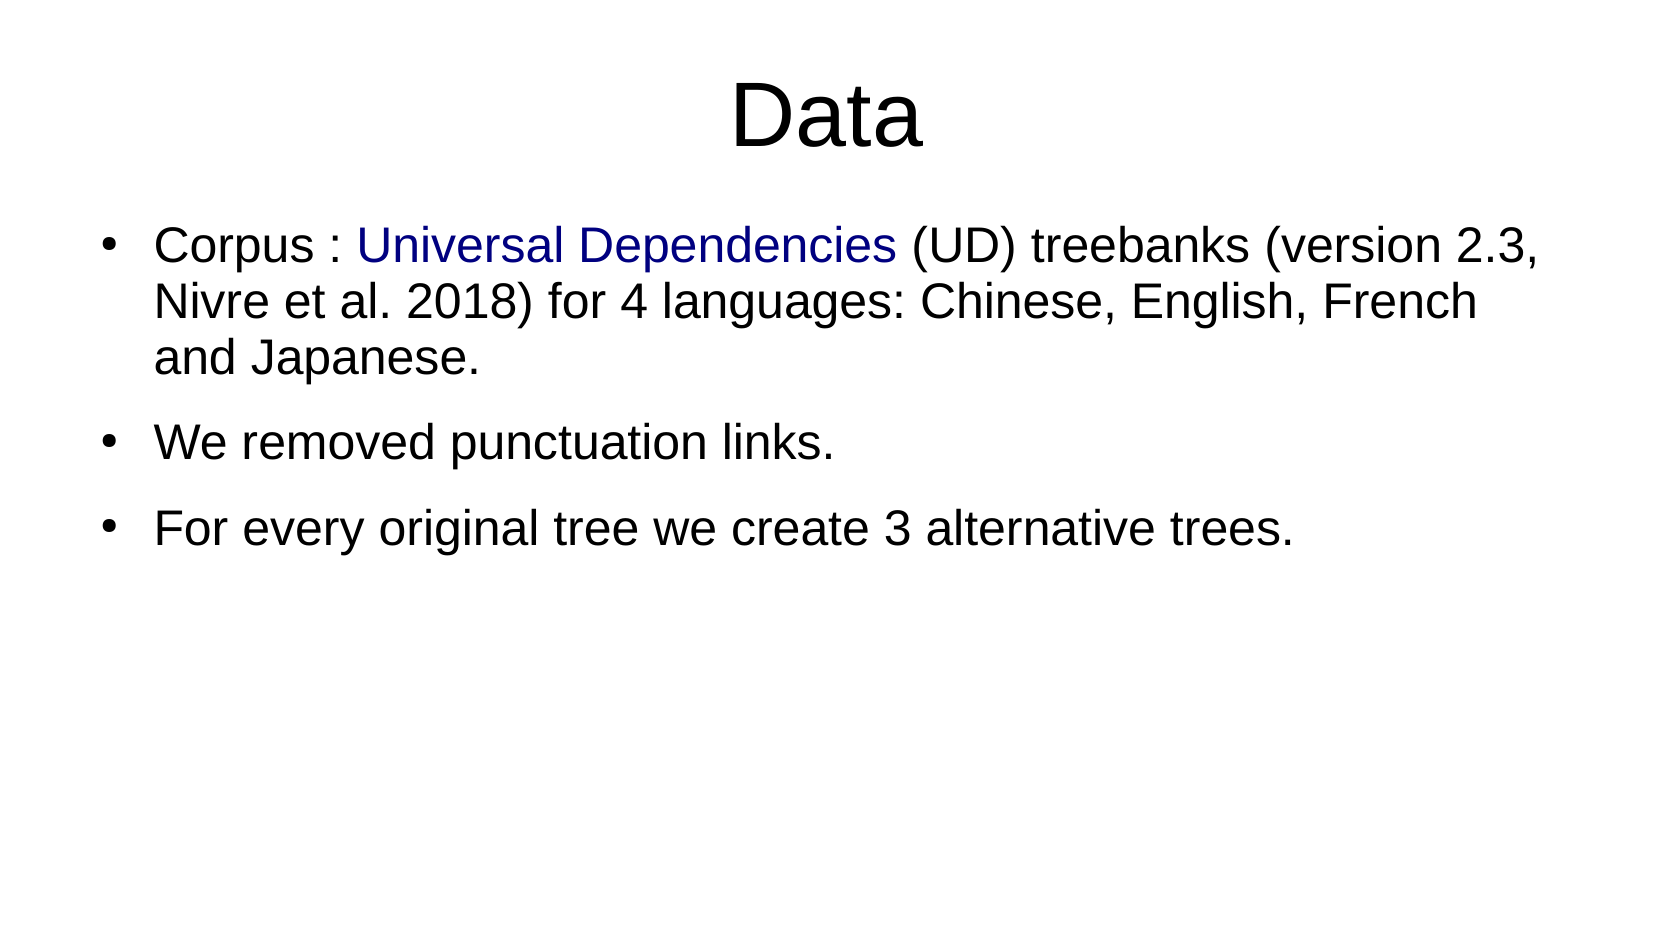

# Data
Corpus : Universal Dependencies (UD) treebanks (version 2.3, Nivre et al. 2018) for 4 languages: Chinese, English, French and Japanese.
We removed punctuation links.
For every original tree we create 3 alternative trees.